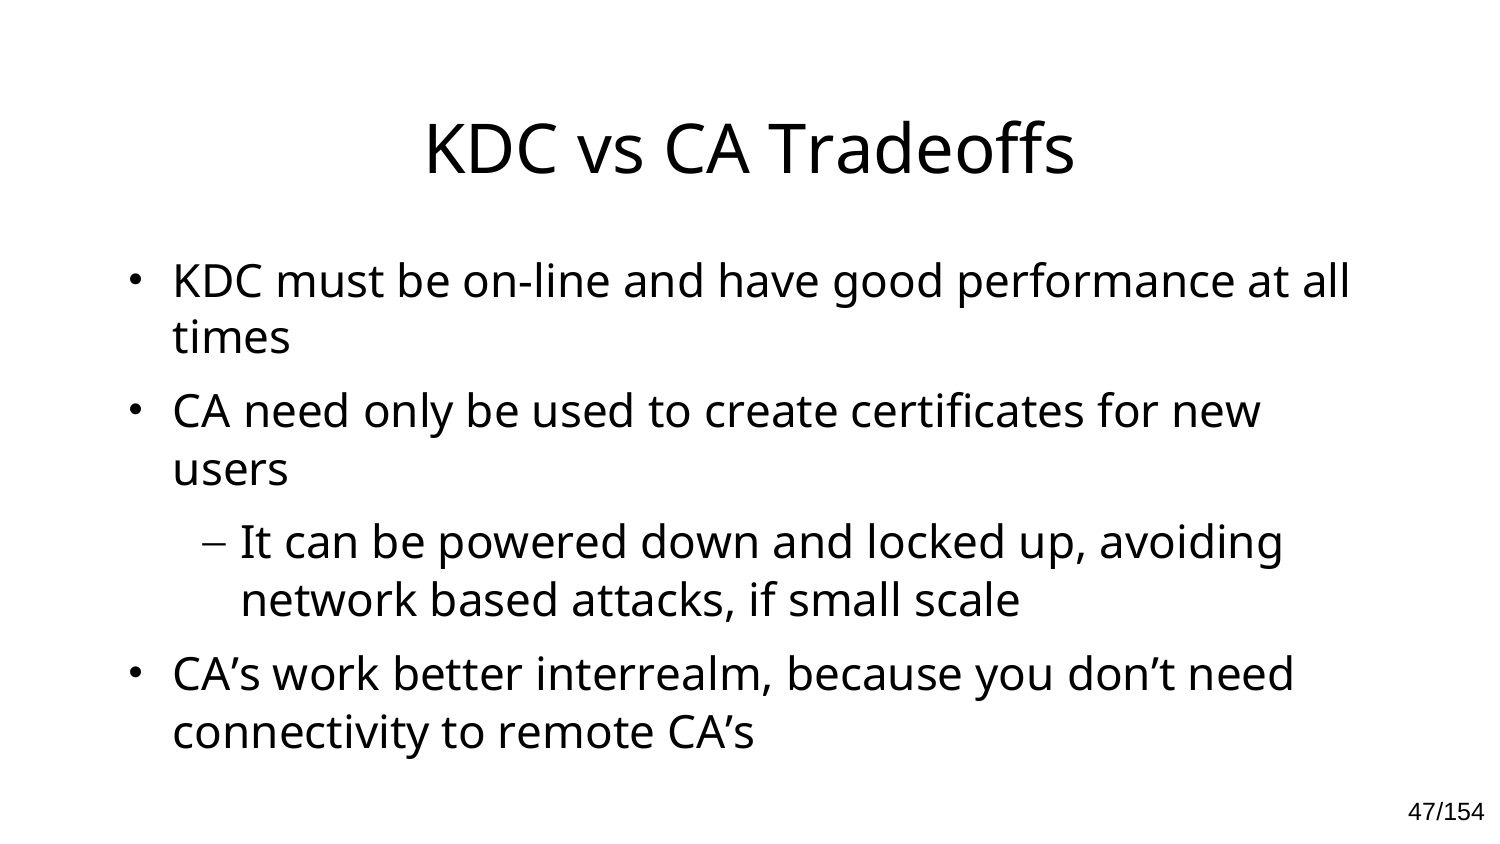

# KDC vs CA Tradeoffs
KDC must be on-line and have good performance at all times
CA need only be used to create certificates for new users
It can be powered down and locked up, avoiding network based attacks, if small scale
CA’s work better interrealm, because you don’t need connectivity to remote CA’s